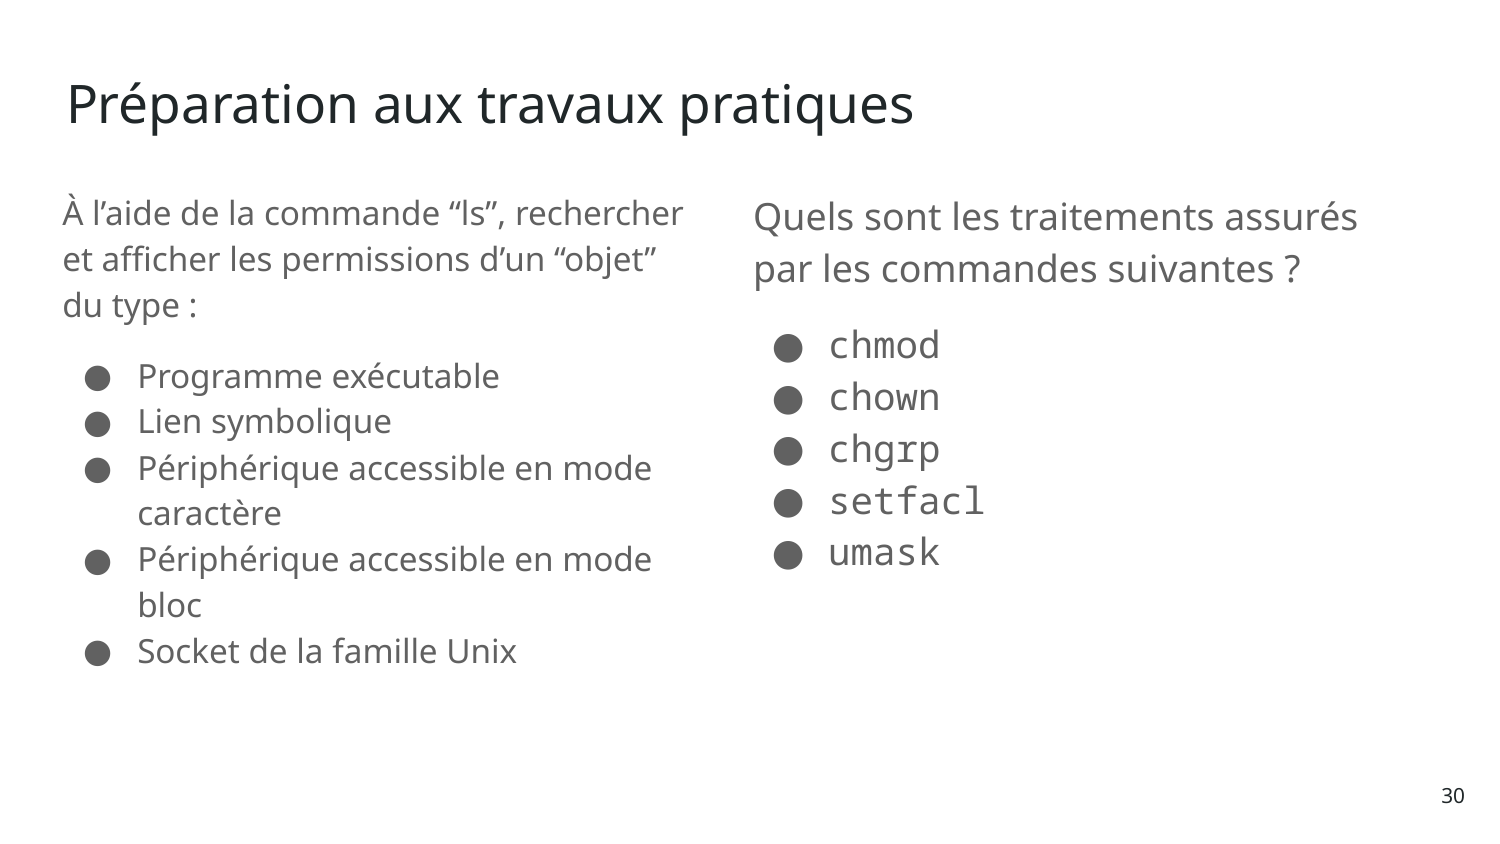

# Préparation aux travaux pratiques
À l’aide de la commande “ls”, rechercher et afficher les permissions d’un “objet” du type :
Programme exécutable
Lien symbolique
Périphérique accessible en mode caractère
Périphérique accessible en mode bloc
Socket de la famille Unix
Quels sont les traitements assurés par les commandes suivantes ?
chmod
chown
chgrp
setfacl
umask